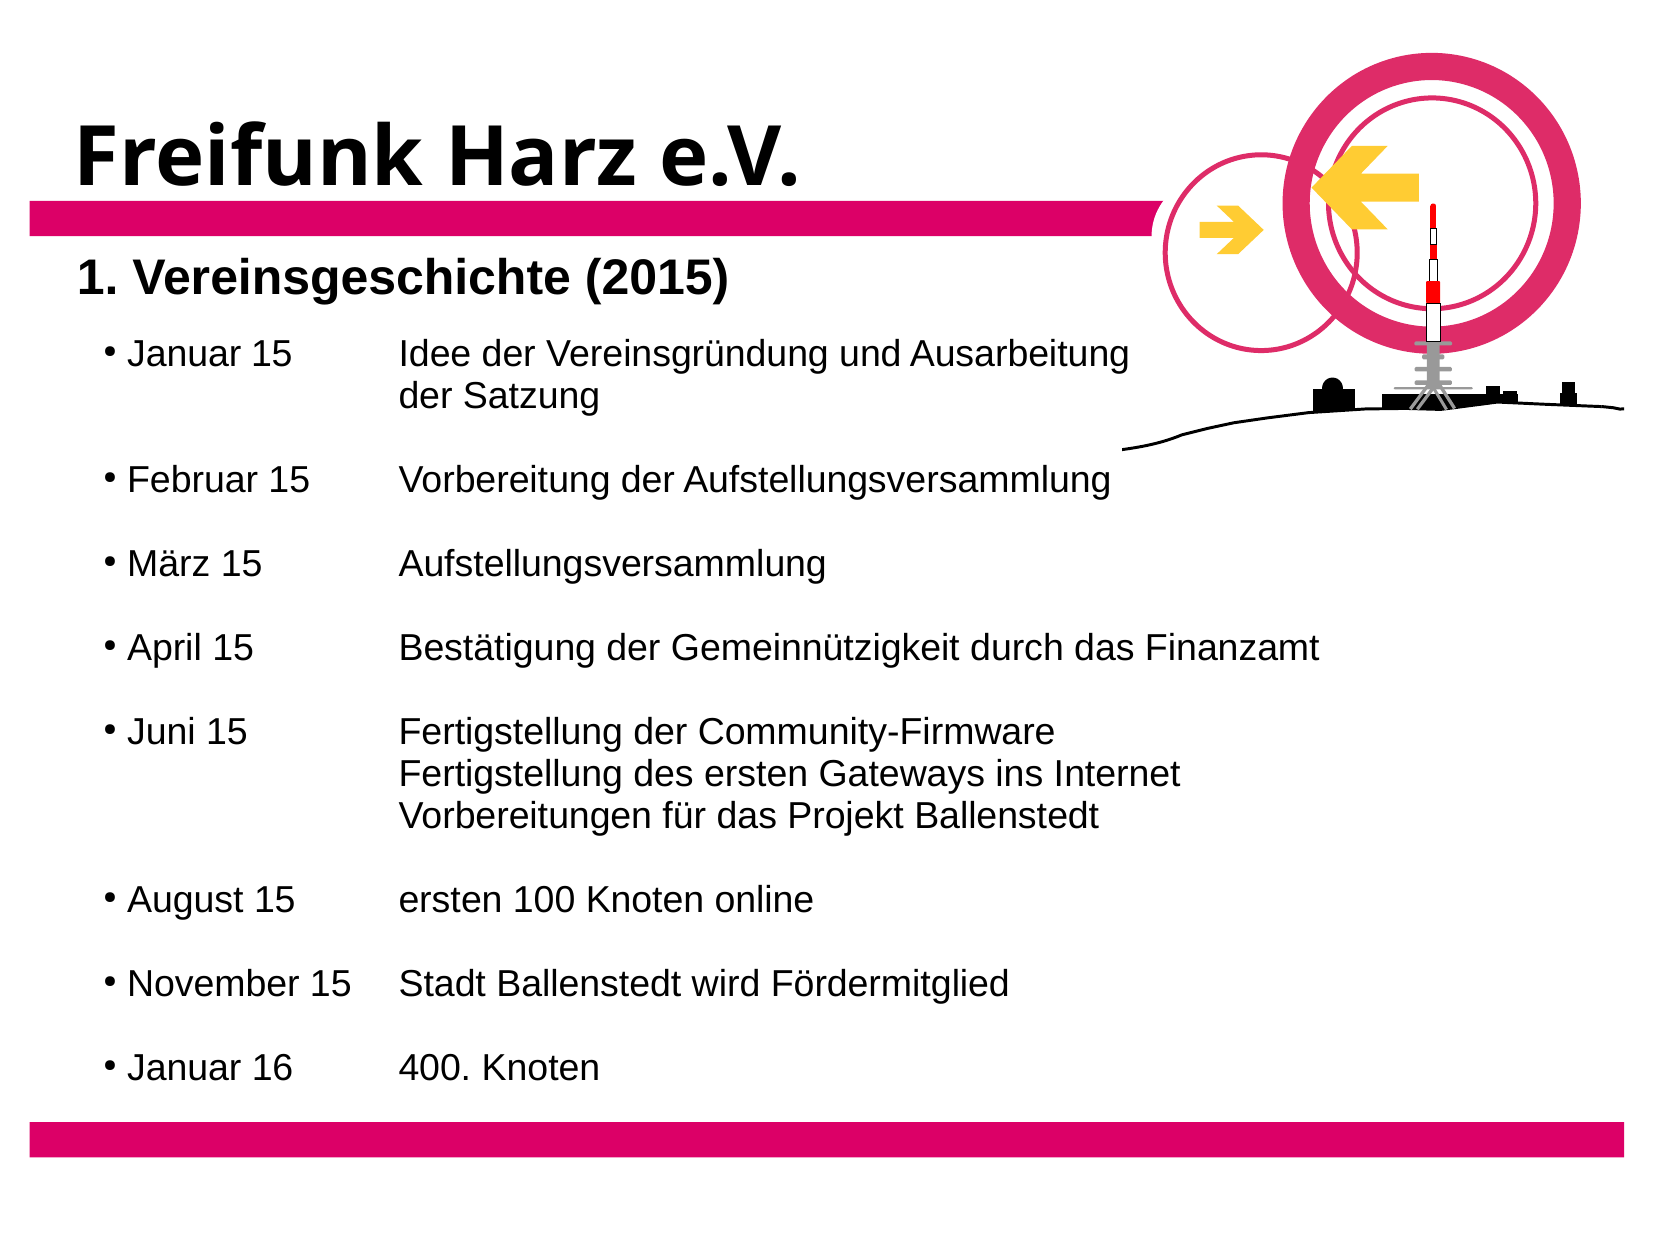

# 1. Vereinsgeschichte (2015)
 Januar	15		Idee der Vereinsgründung und Ausarbeitung
				der Satzung
 Februar 15	 	Vorbereitung der Aufstellungsversammlung
 März 15		Aufstellungsversammlung
 April 15 		Bestätigung der Gemeinnützigkeit durch das Finanzamt
 Juni 15			Fertigstellung der Community-Firmware
				Fertigstellung des ersten Gateways ins Internet
 				Vorbereitungen für das Projekt Ballenstedt
 August 15		ersten 100 Knoten online
 November 15	Stadt Ballenstedt wird Fördermitglied
 Januar 16		400. Knoten